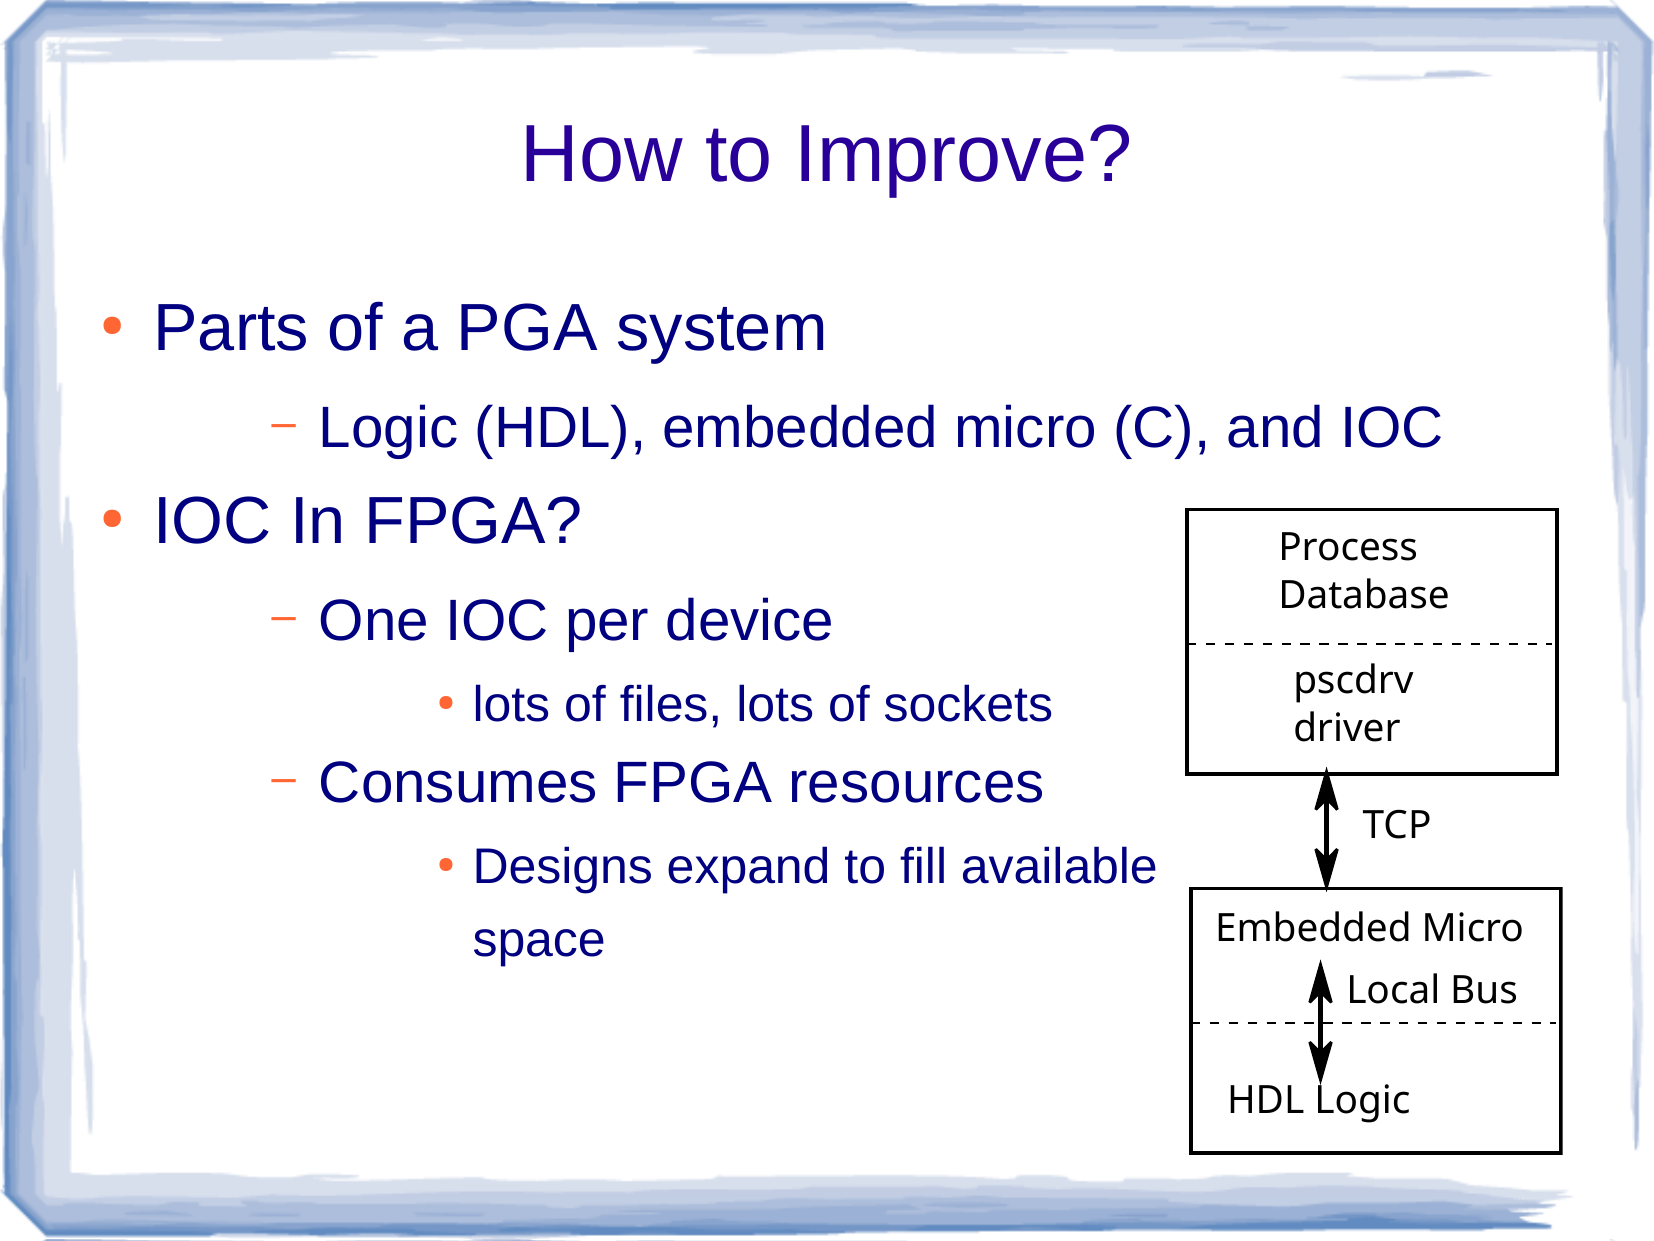

# How to Improve?
Parts of a PGA system
Logic (HDL), embedded micro (C), and IOC
IOC In FPGA?
One IOC per device
lots of files, lots of sockets
Consumes FPGA resources
Designs expand to fill available
space